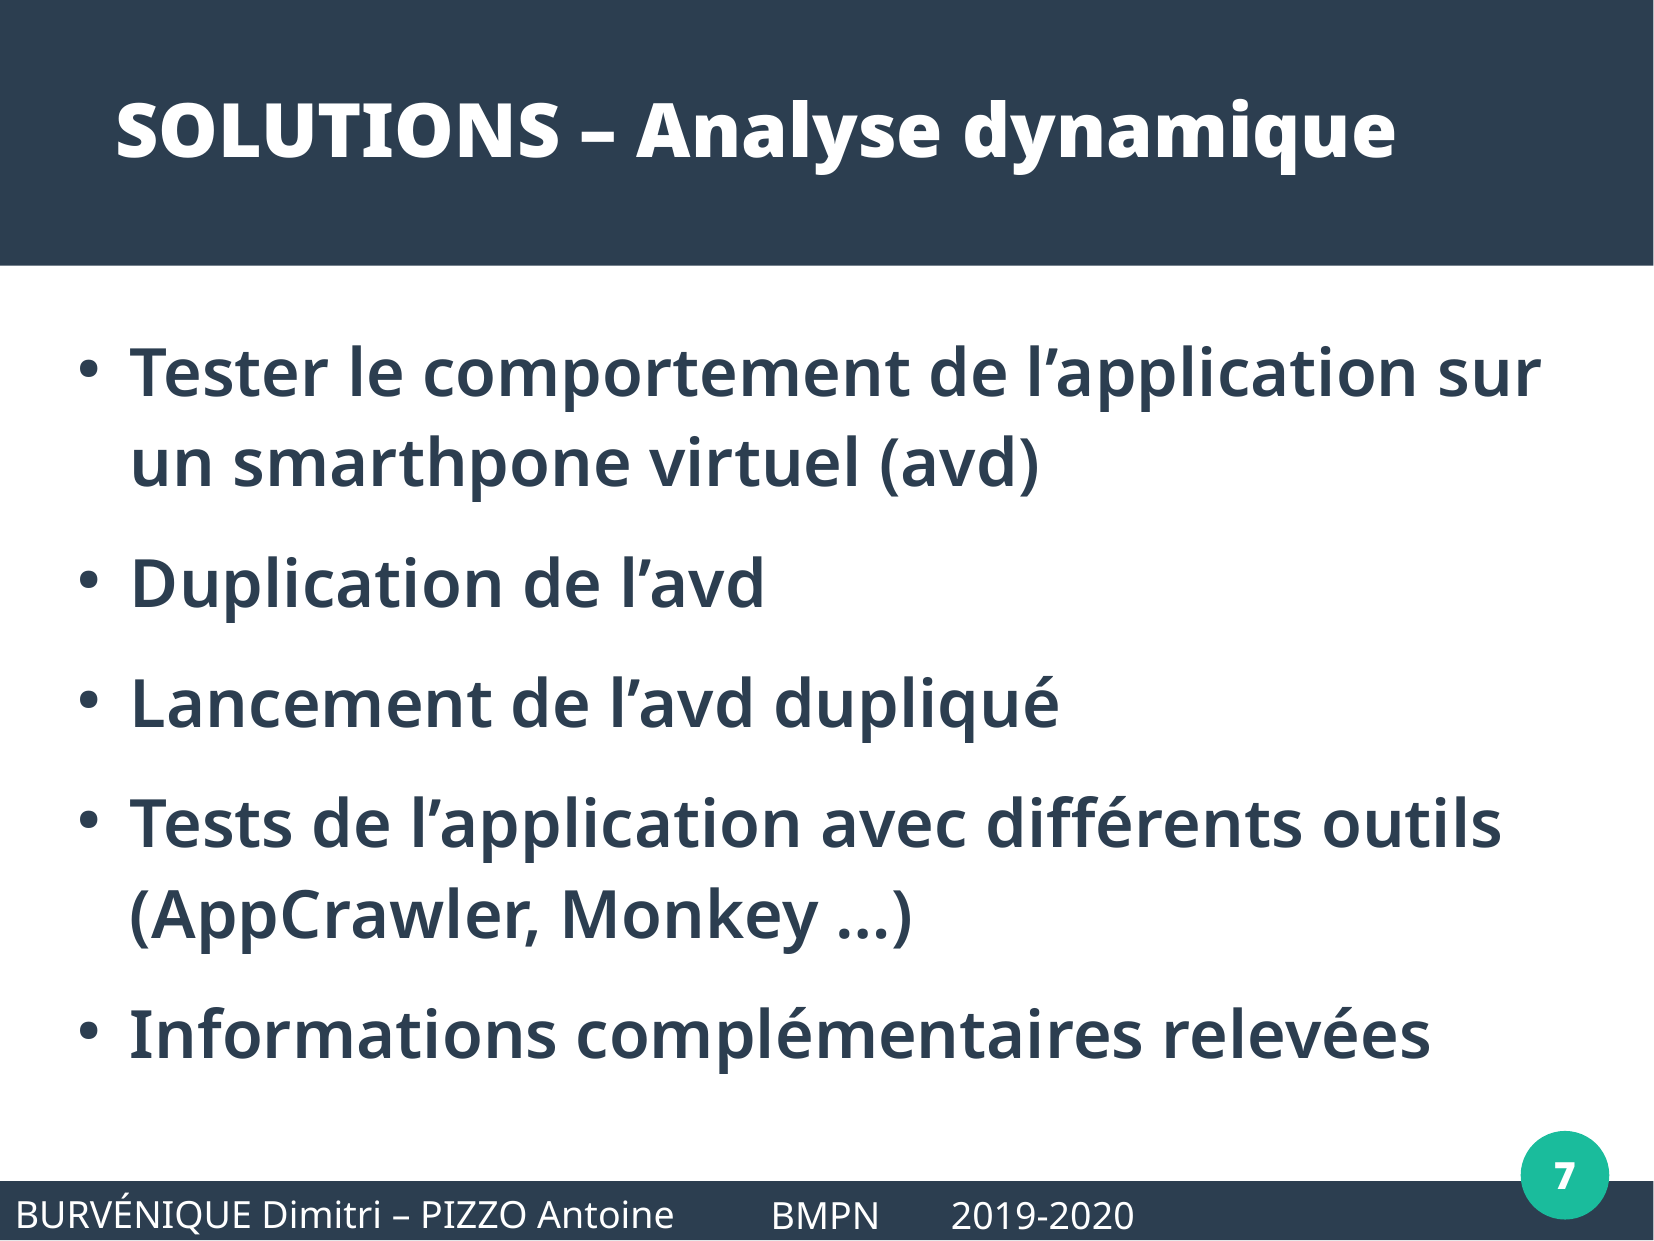

# SOLUTIONS – Analyse dynamique
Tester le comportement de l’application sur un smarthpone virtuel (avd)
Duplication de l’avd
Lancement de l’avd dupliqué
Tests de l’application avec différents outils (AppCrawler, Monkey …)
Informations complémentaires relevées
7
BURVÉNIQUE Dimitri – PIZZO Antoine
BMPN
2019-2020